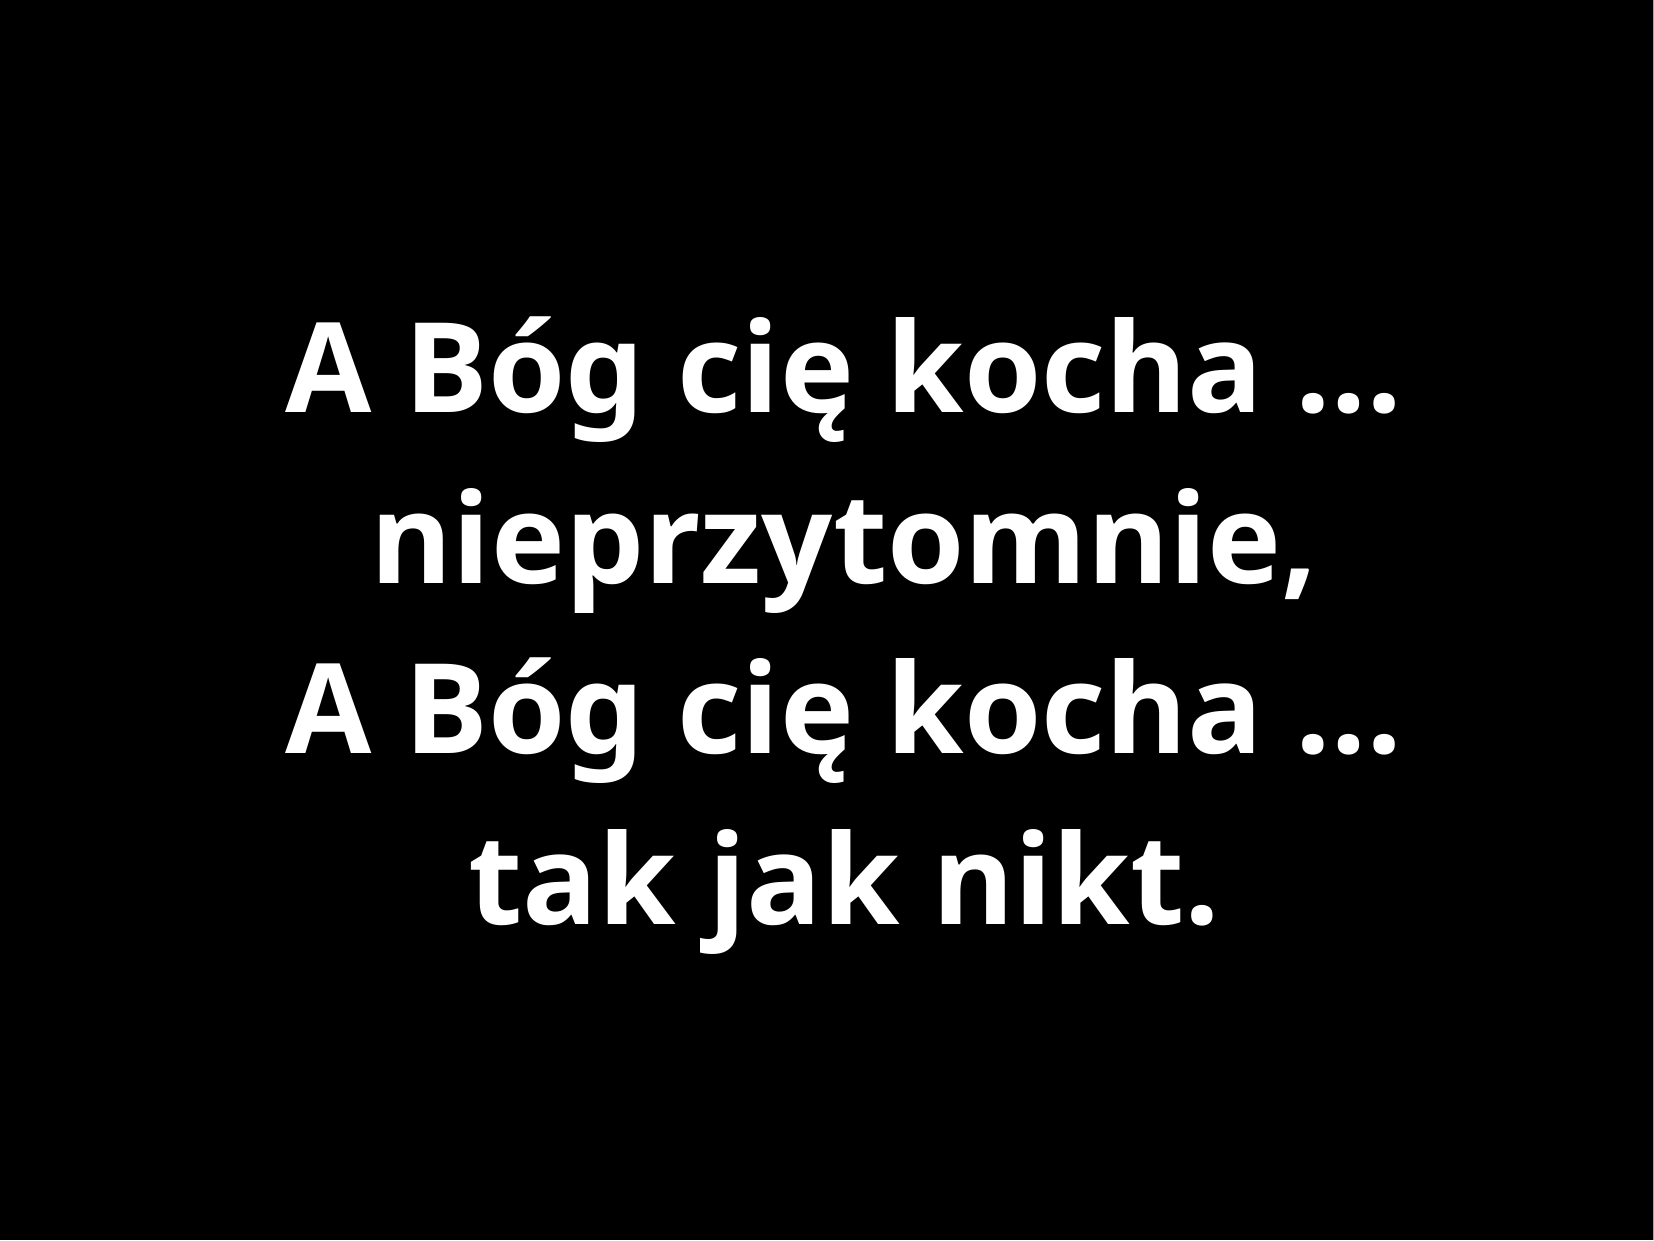

# A Bóg cię kocha …
nieprzytomnie,
A Bóg cię kocha …
tak jak nikt.